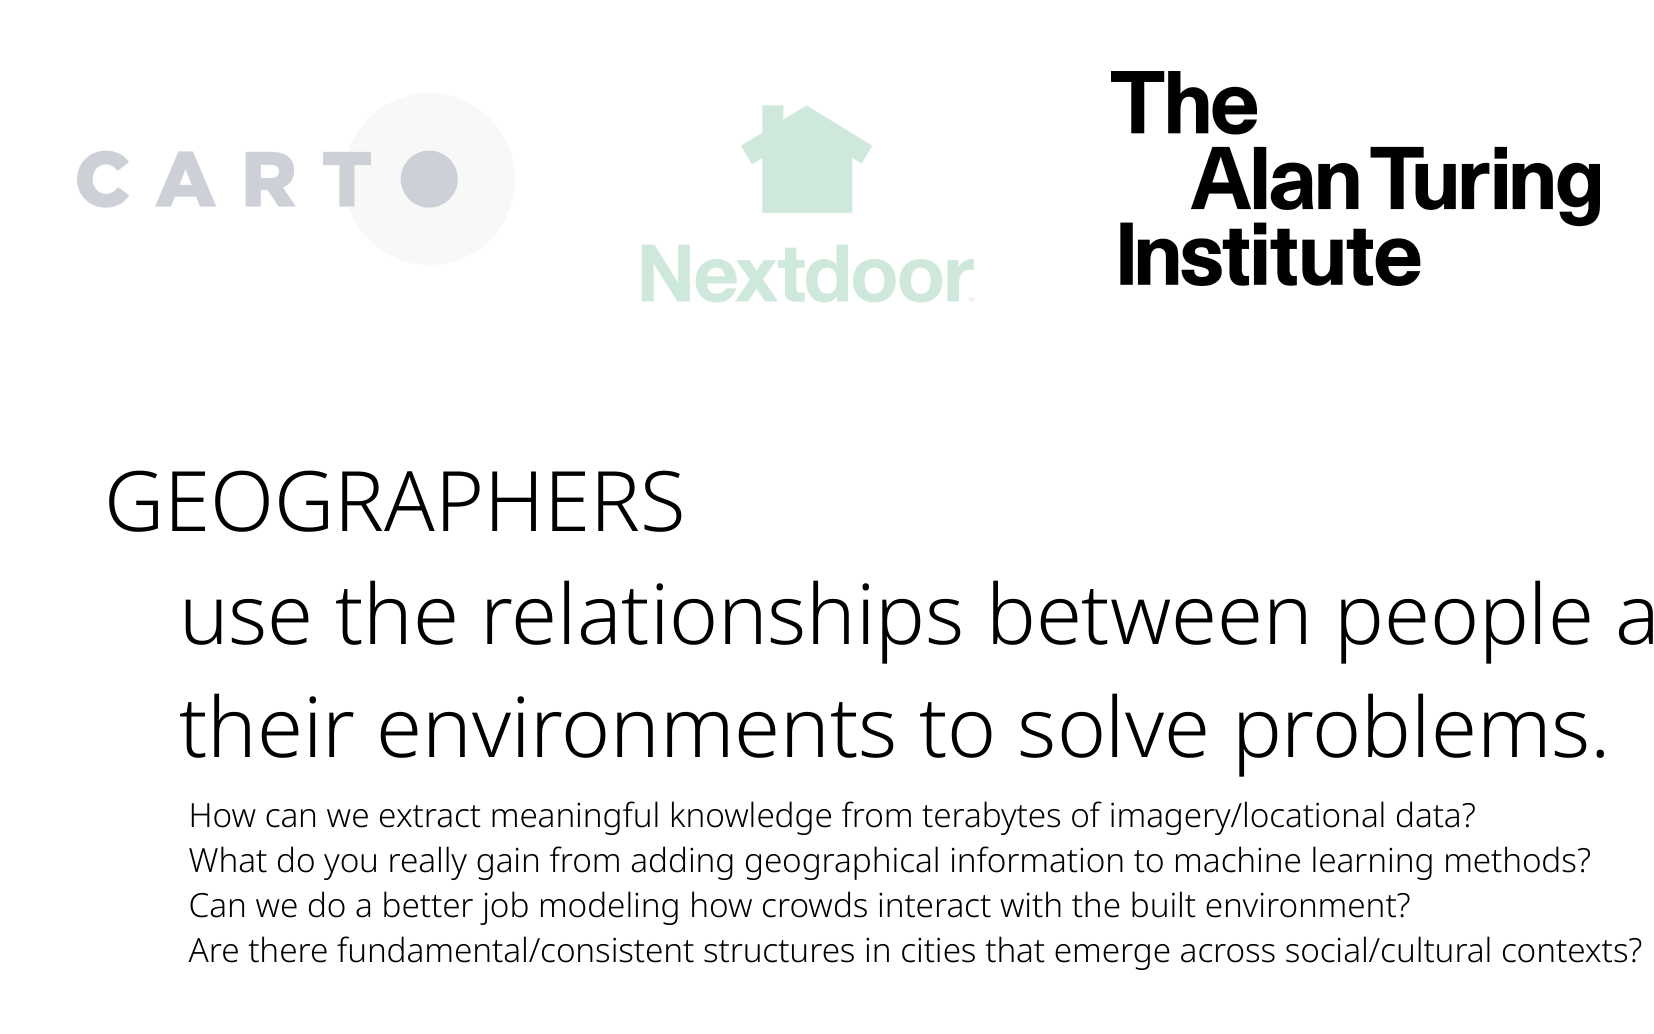

GEOGRAPHERS
	use the relationships between people and
	their environments to solve problems.
How can we extract meaningful knowledge from terabytes of imagery/locational data?
What do you really gain from adding geographical information to machine learning methods?
Can we do a better job modeling how crowds interact with the built environment?
Are there fundamental/consistent structures in cities that emerge across social/cultural contexts?